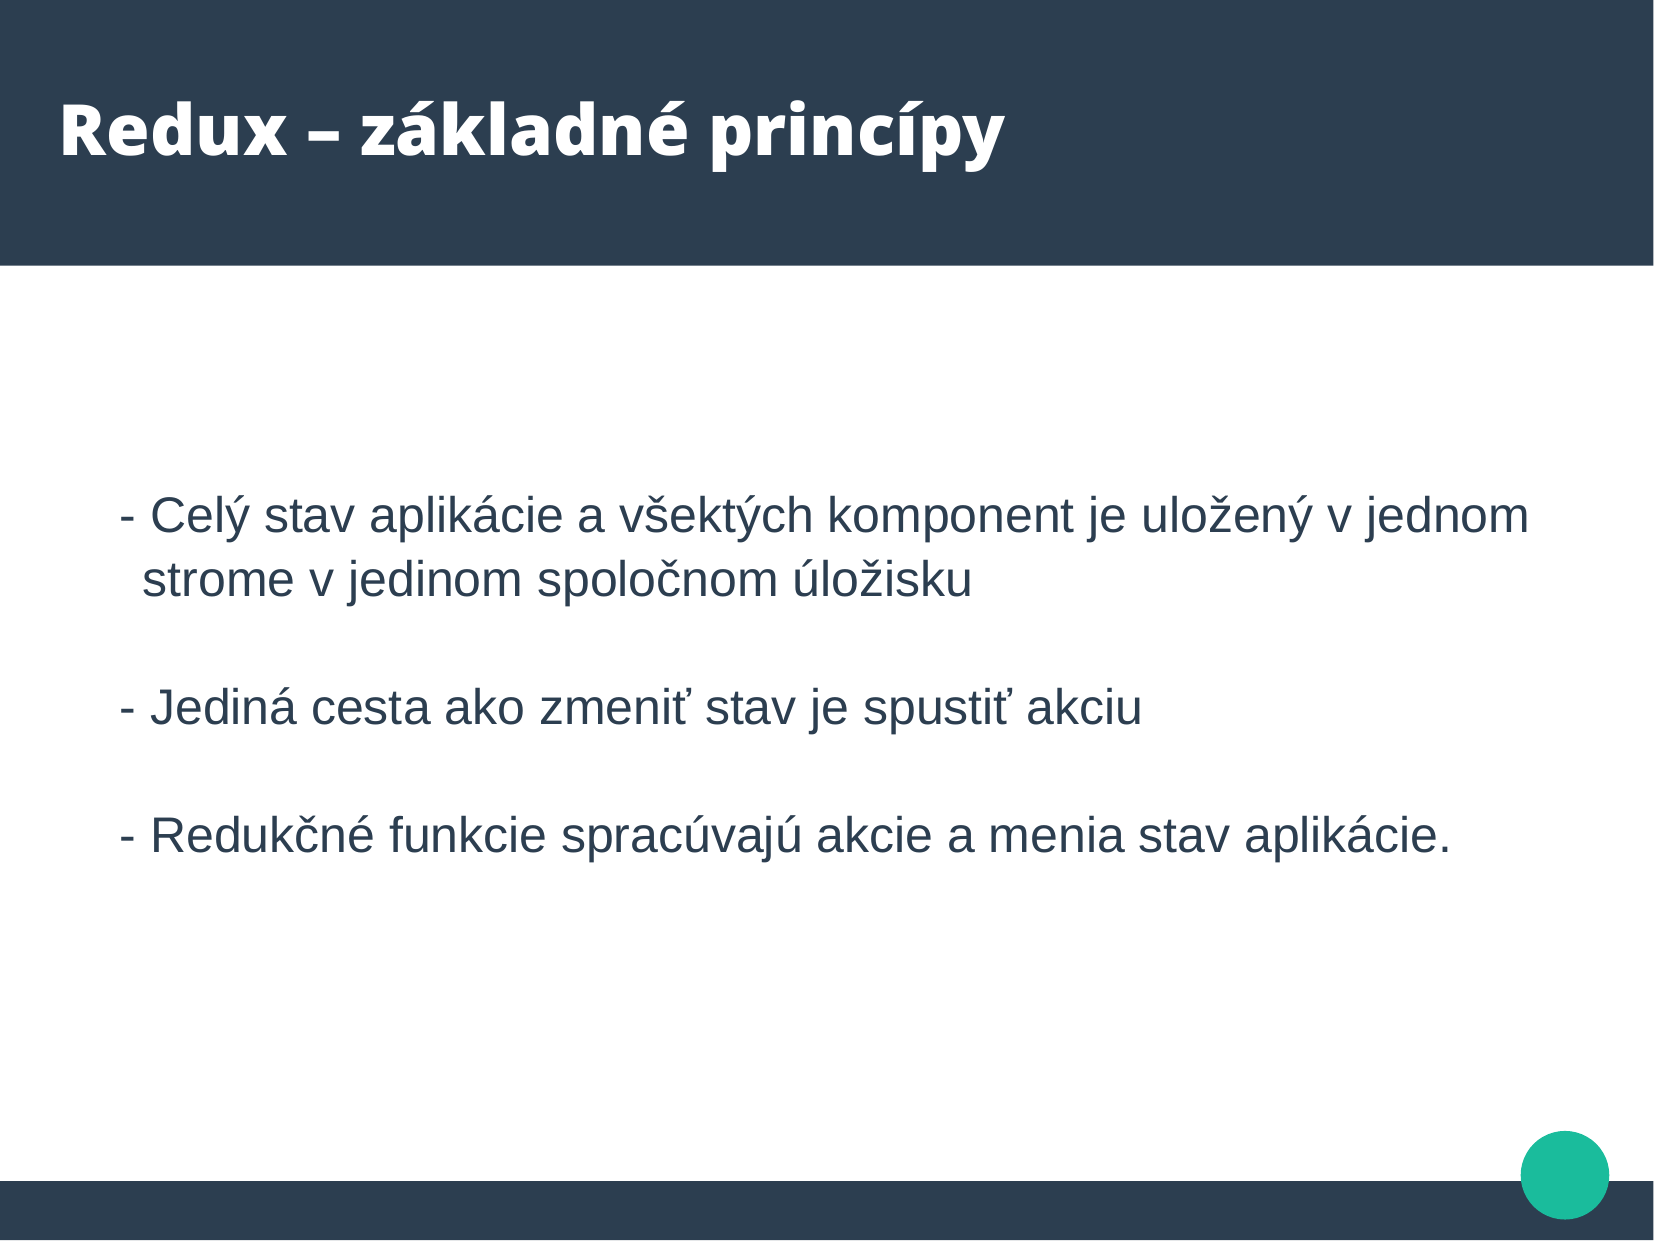

# Redux – základné princípy
	- Celý stav aplikácie a všektých komponent je uložený v jednom
 strome v jedinom spoločnom úložisku
	- Jediná cesta ako zmeniť stav je spustiť akciu
	- Redukčné funkcie spracúvajú akcie a menia stav aplikácie.